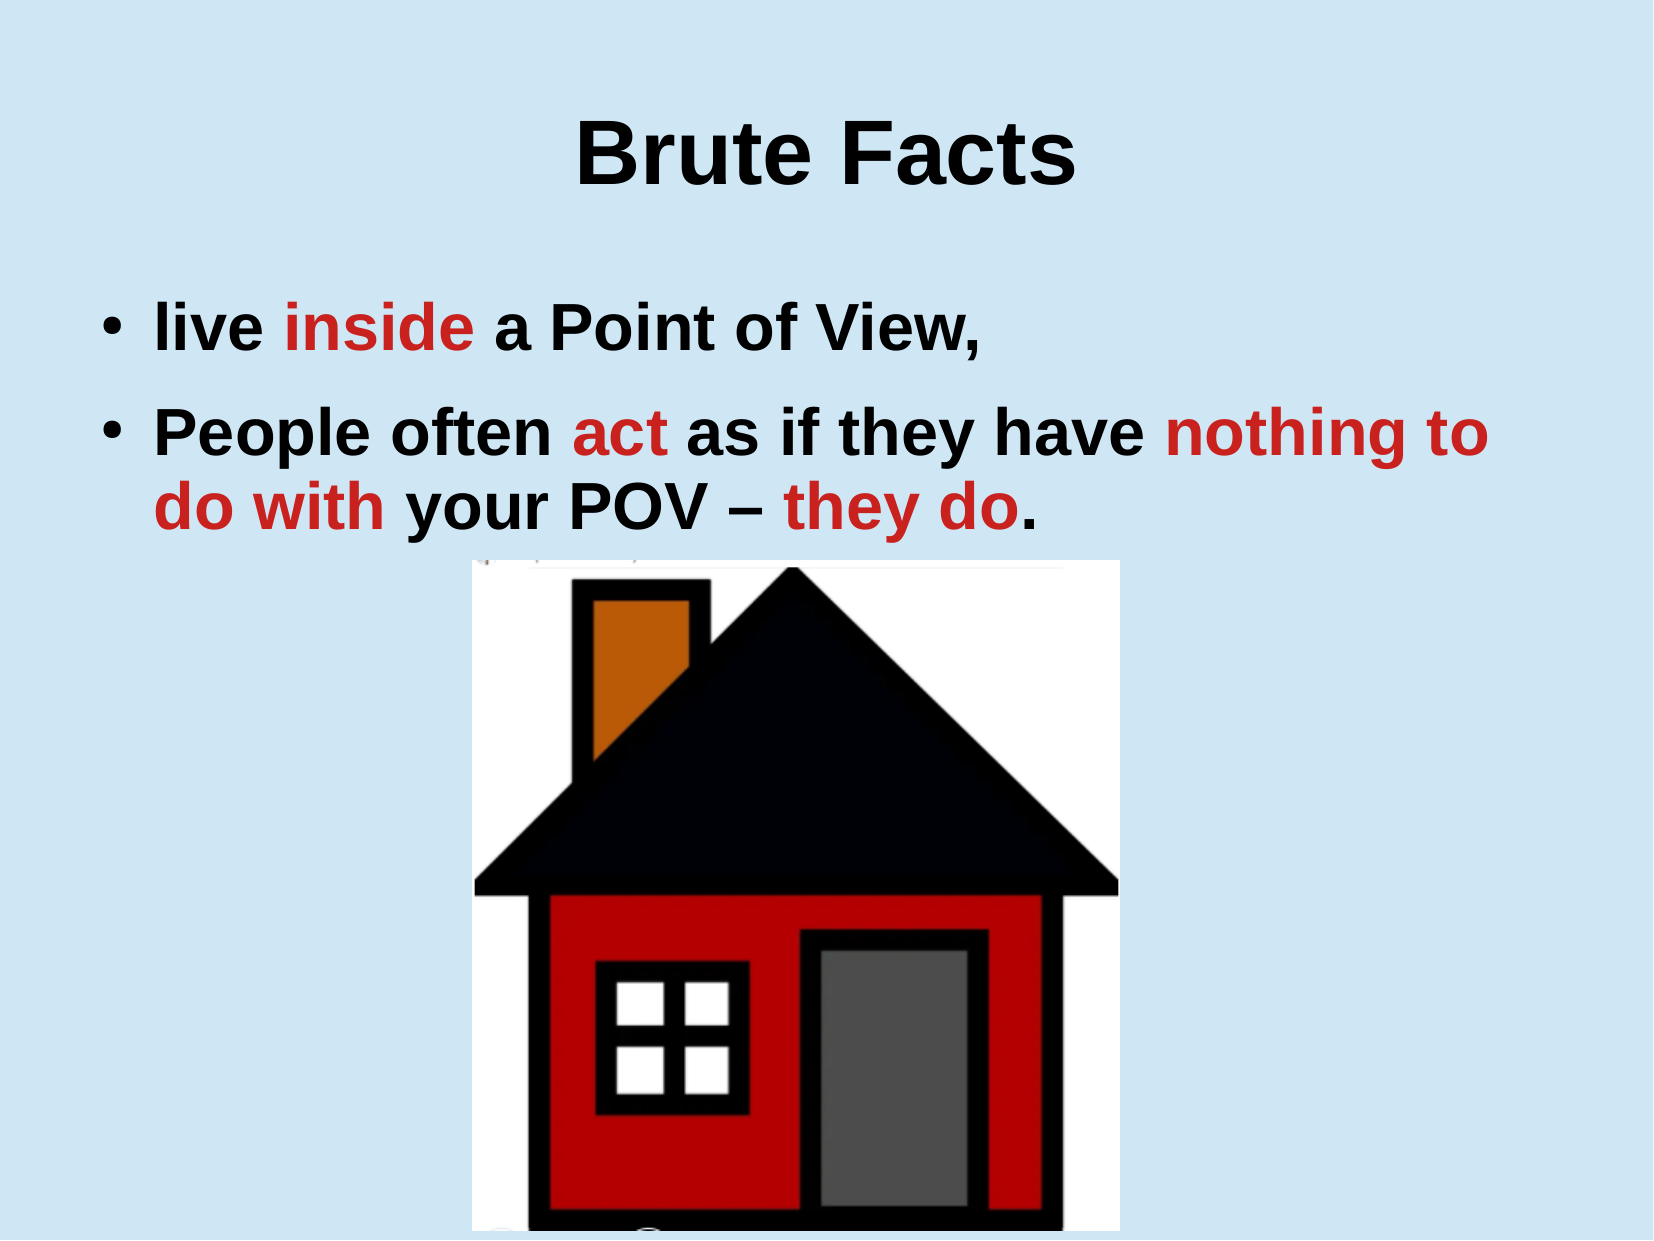

# Brute Facts
live inside a Point of View,
People often act as if they have nothing to do with your POV – they do.